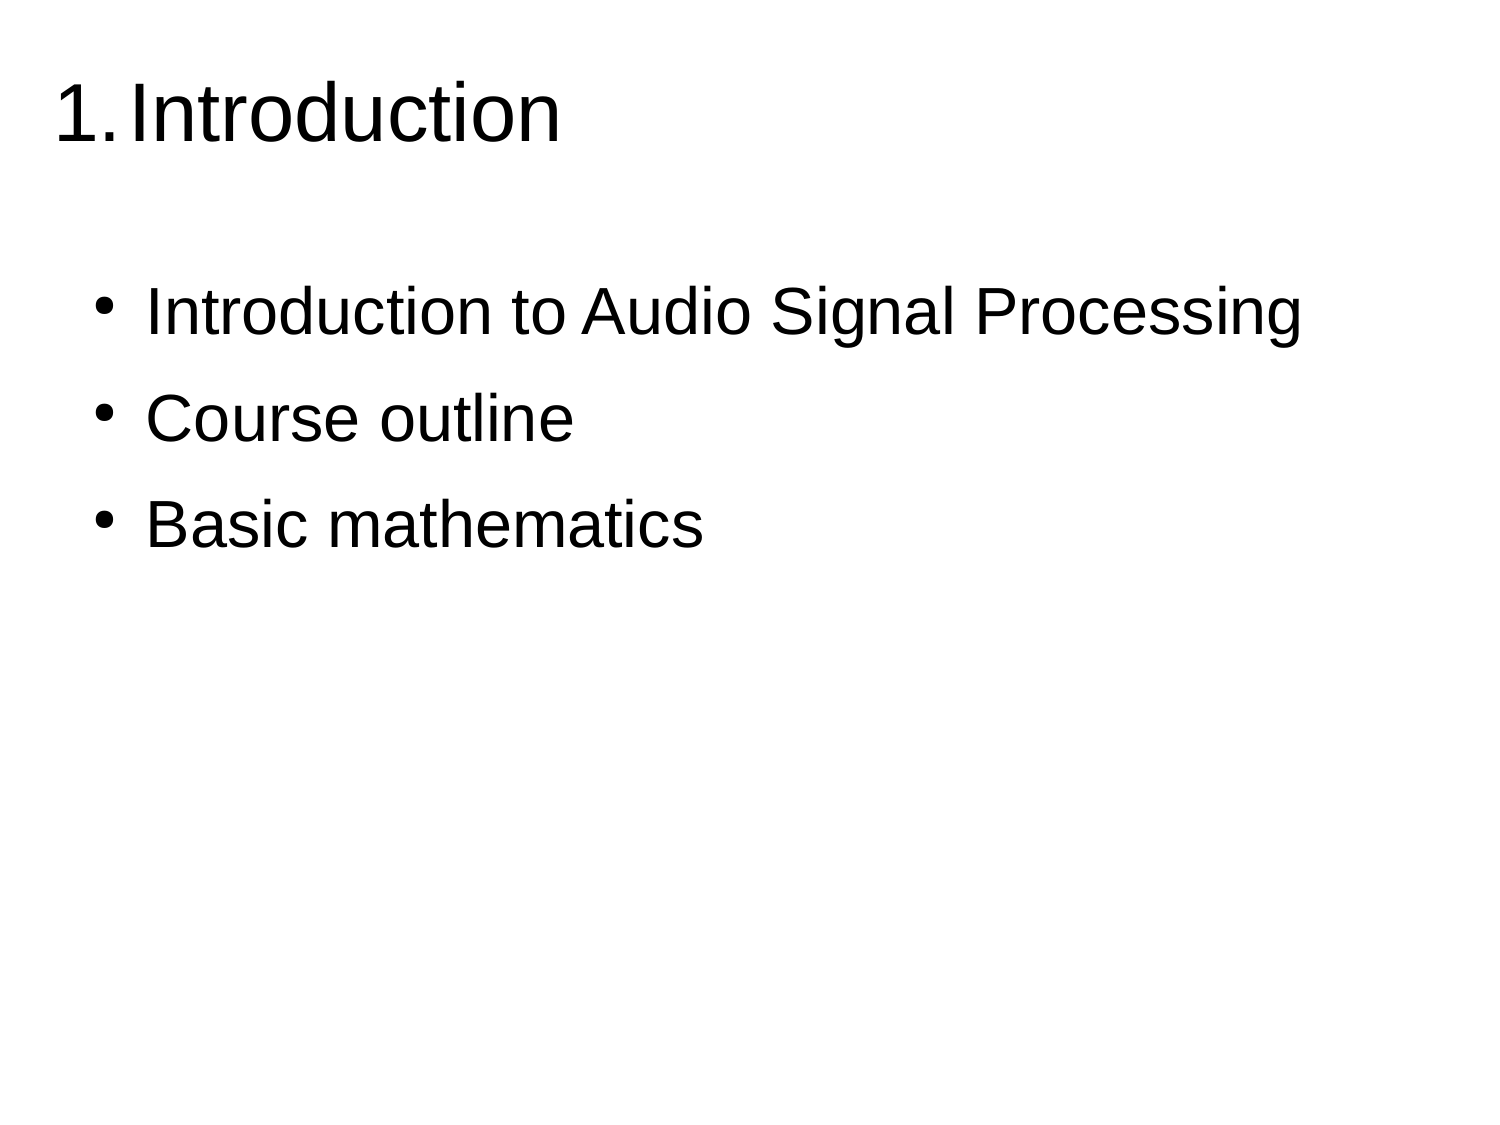

# 1.	Introduction
Introduction to Audio Signal Processing
Course outline
Basic mathematics